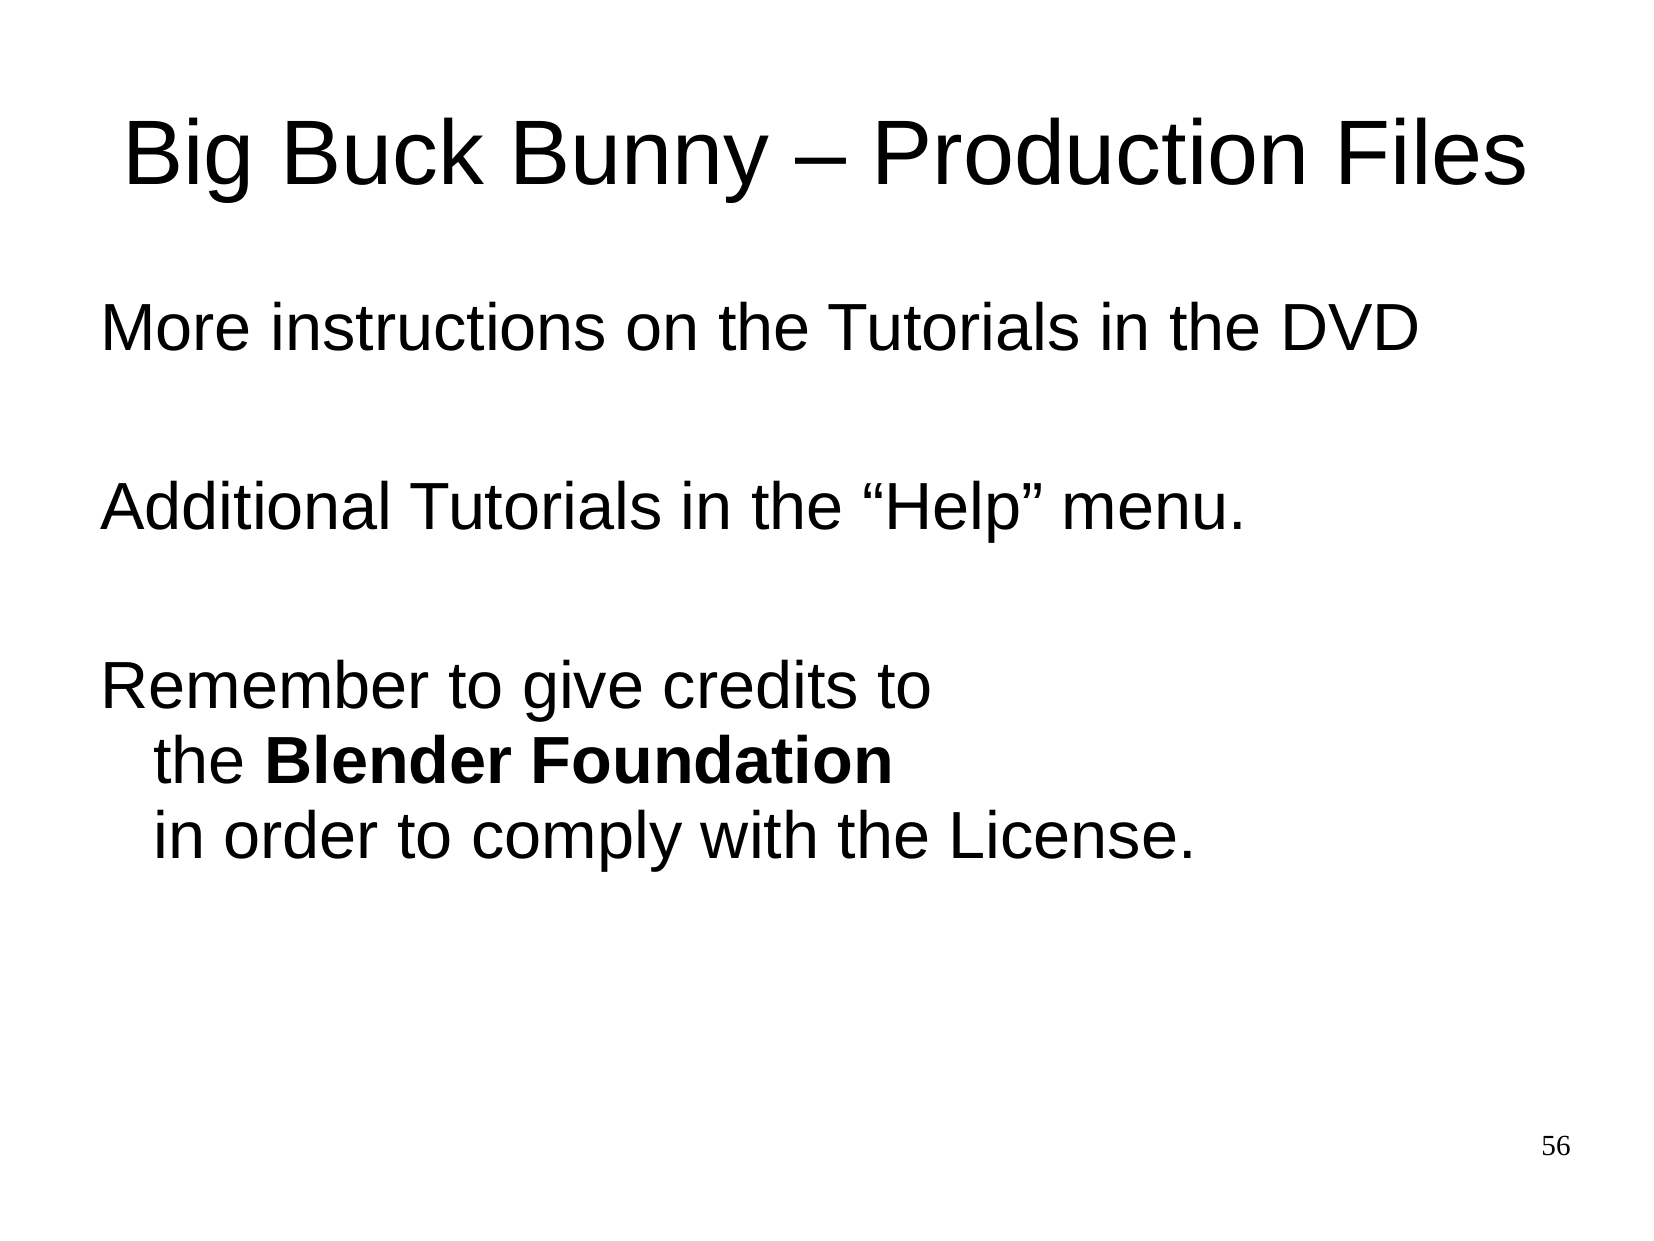

# Big Buck Bunny – Production Files
More instructions on the Tutorials in the DVD
Additional Tutorials in the “Help” menu.
Remember to give credits to
the Blender Foundation
in order to comply with the License.
56